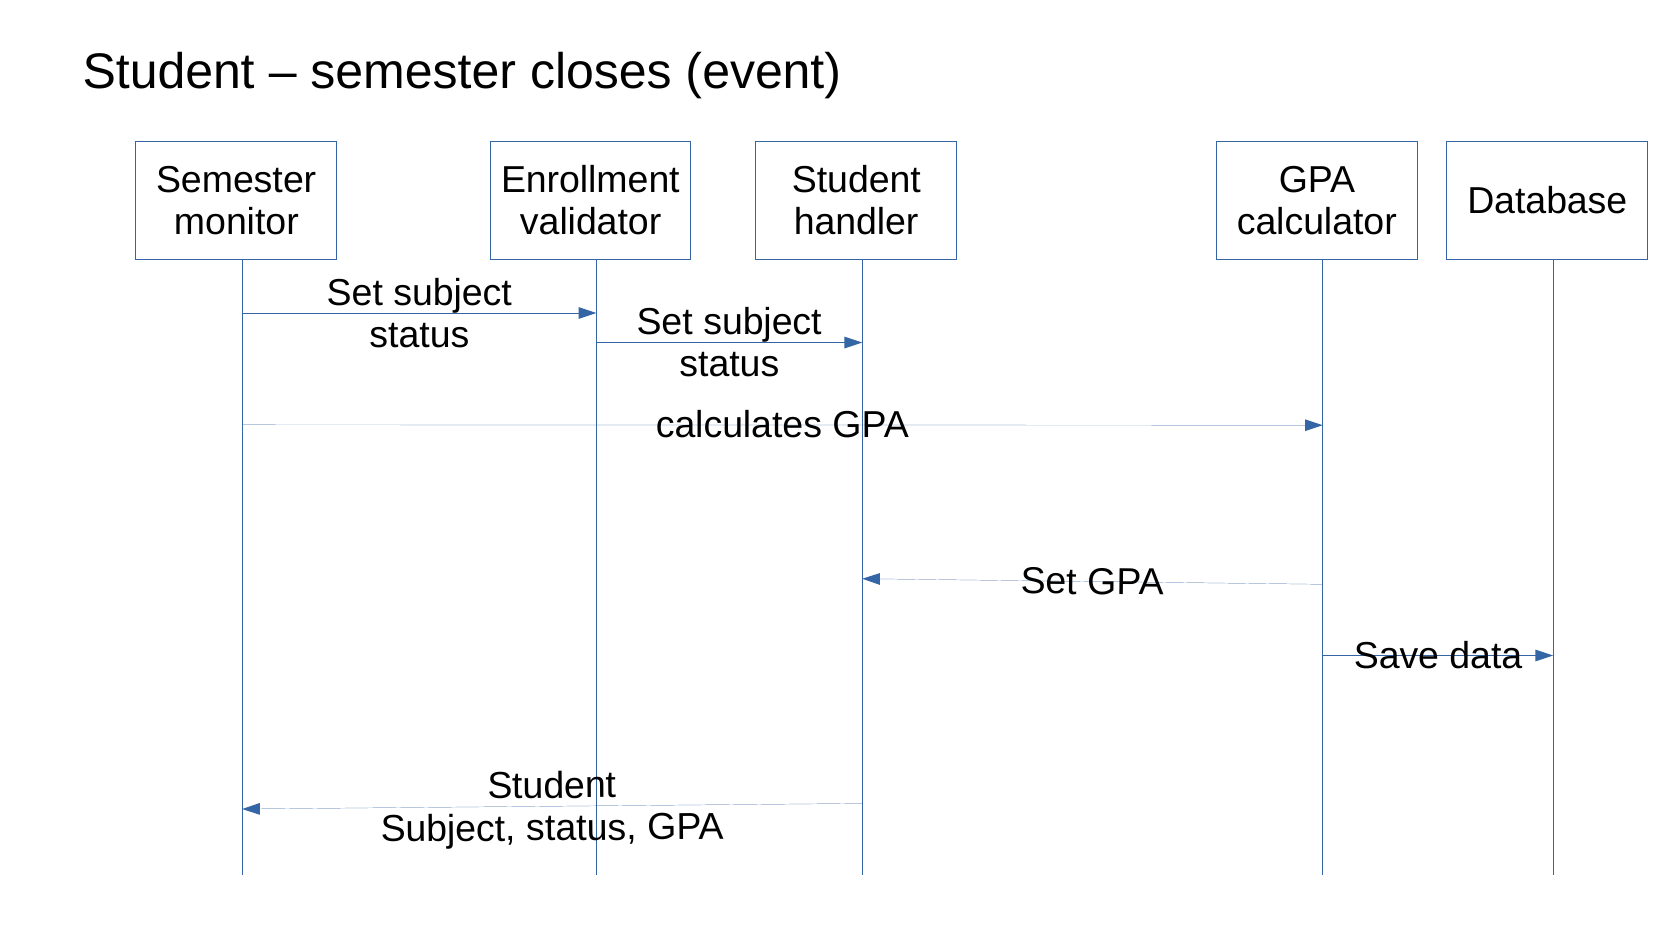

# Student – semester closes (event)
Semester
monitor
Enrollment
validator
Student
handler
GPA
calculator
Database
Set subject
status
Set subject
status
calculates GPA
Set GPA
Save data
Student
Subject, status, GPA